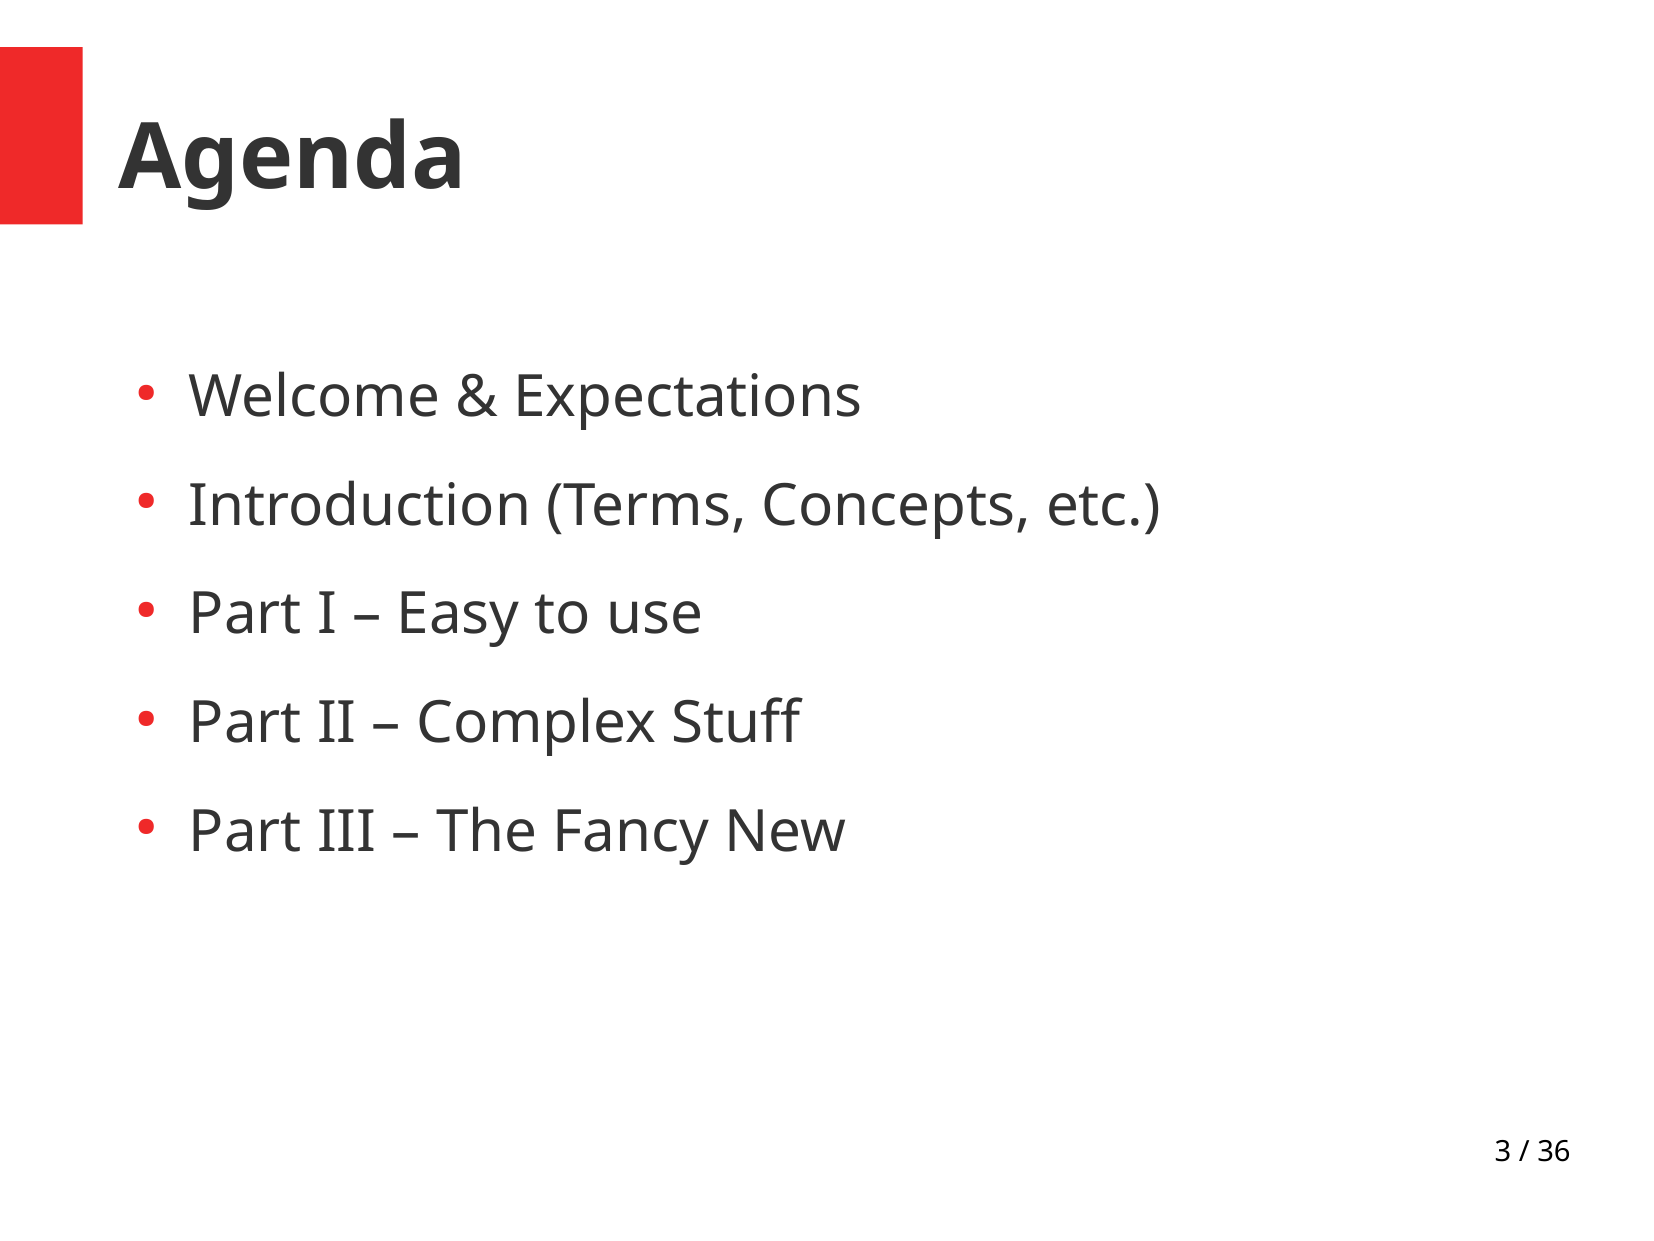

# Agenda
Welcome & Expectations
Introduction (Terms, Concepts, etc.)
Part I – Easy to use
Part II – Complex Stuff
Part III – The Fancy New
3